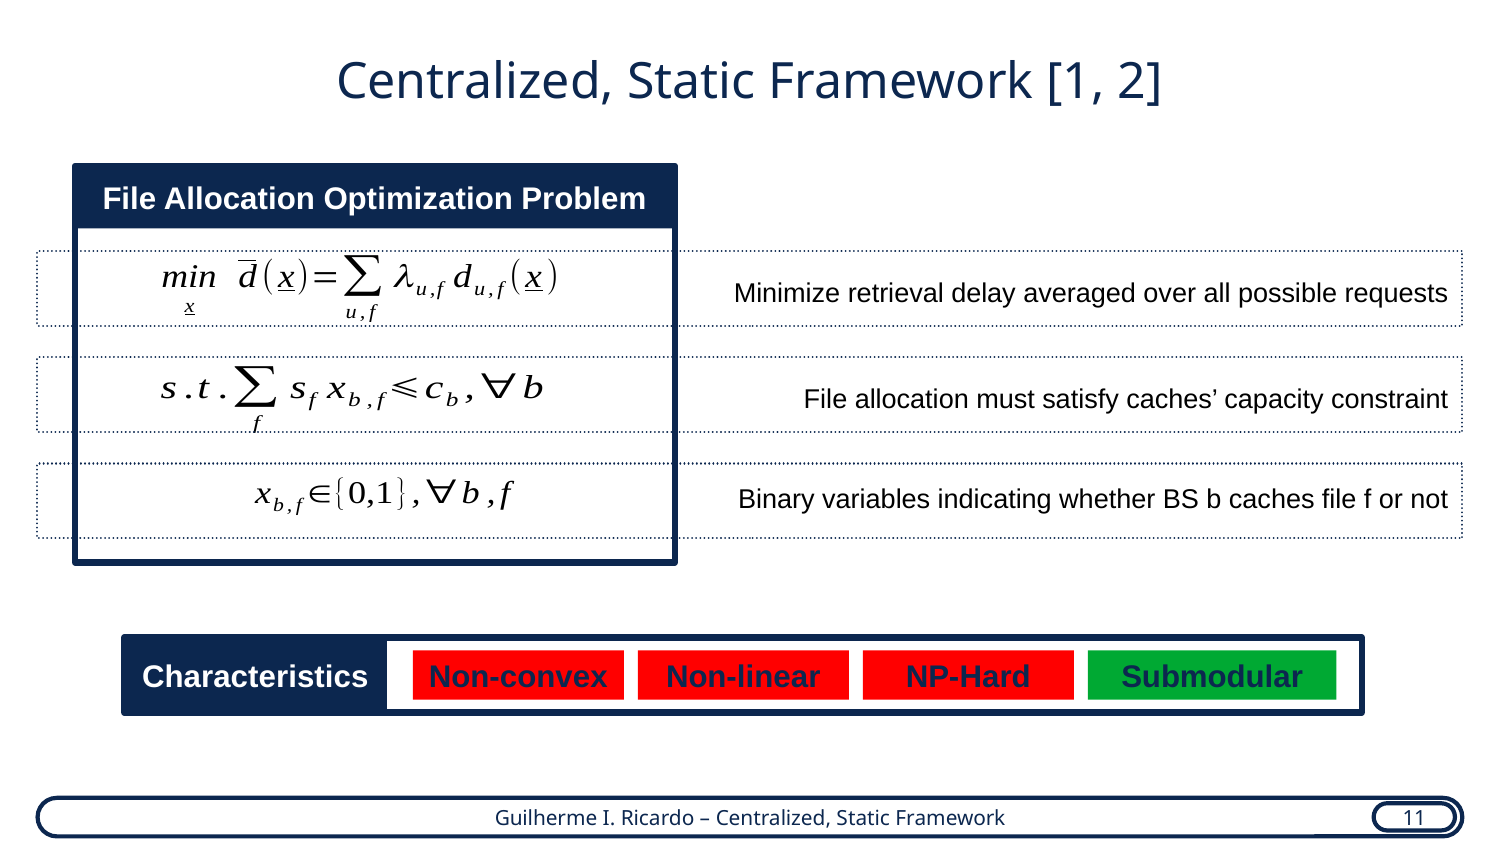

# Centralized, Static Framework [1, 2]
File Allocation Optimization Problem
Minimize retrieval delay averaged over all possible requests
File allocation must satisfy caches’ capacity constraint
Binary variables indicating whether BS b caches file f or not
Characteristics
Non-convex
Non-linear
NP-Hard
Submodular
Guilherme I. Ricardo – Centralized, Static Framework
11